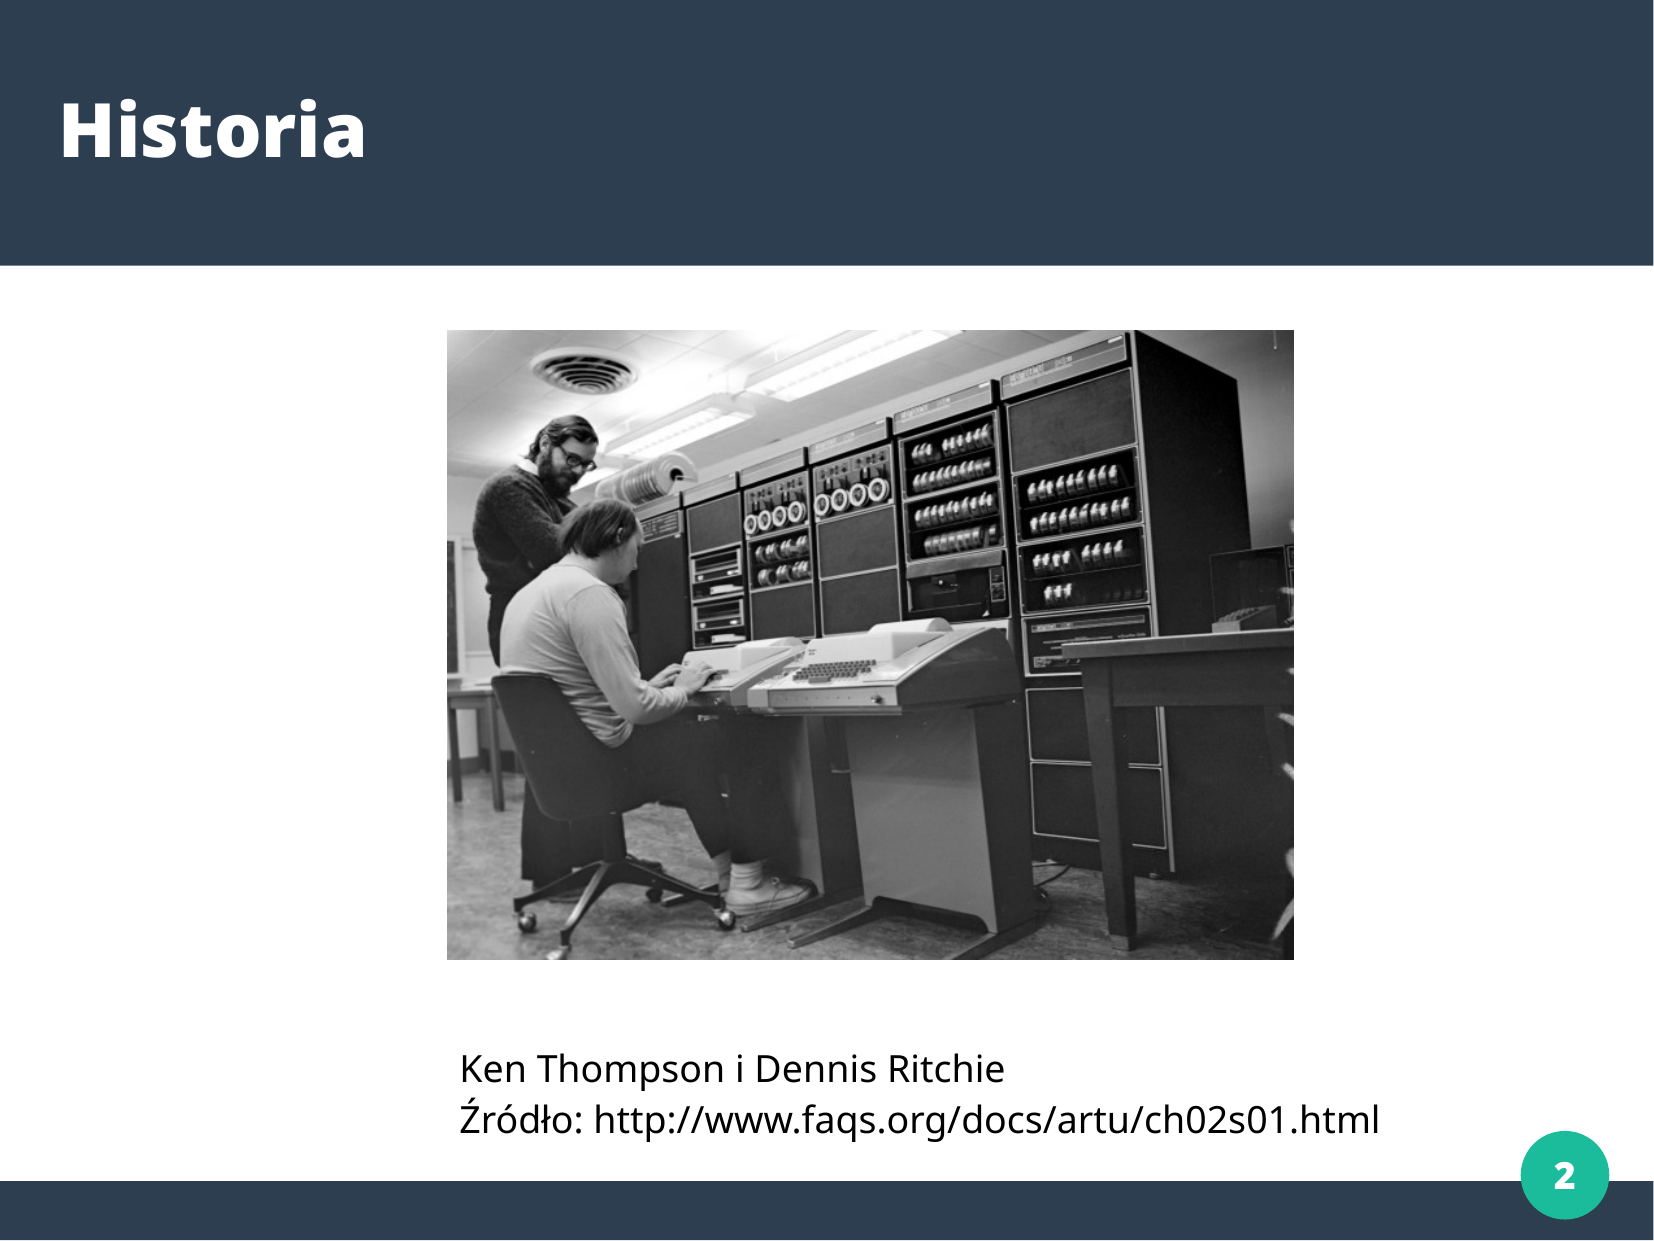

# Historia
Ken Thompson i Dennis Ritchie
Źródło: http://www.faqs.org/docs/artu/ch02s01.html
2